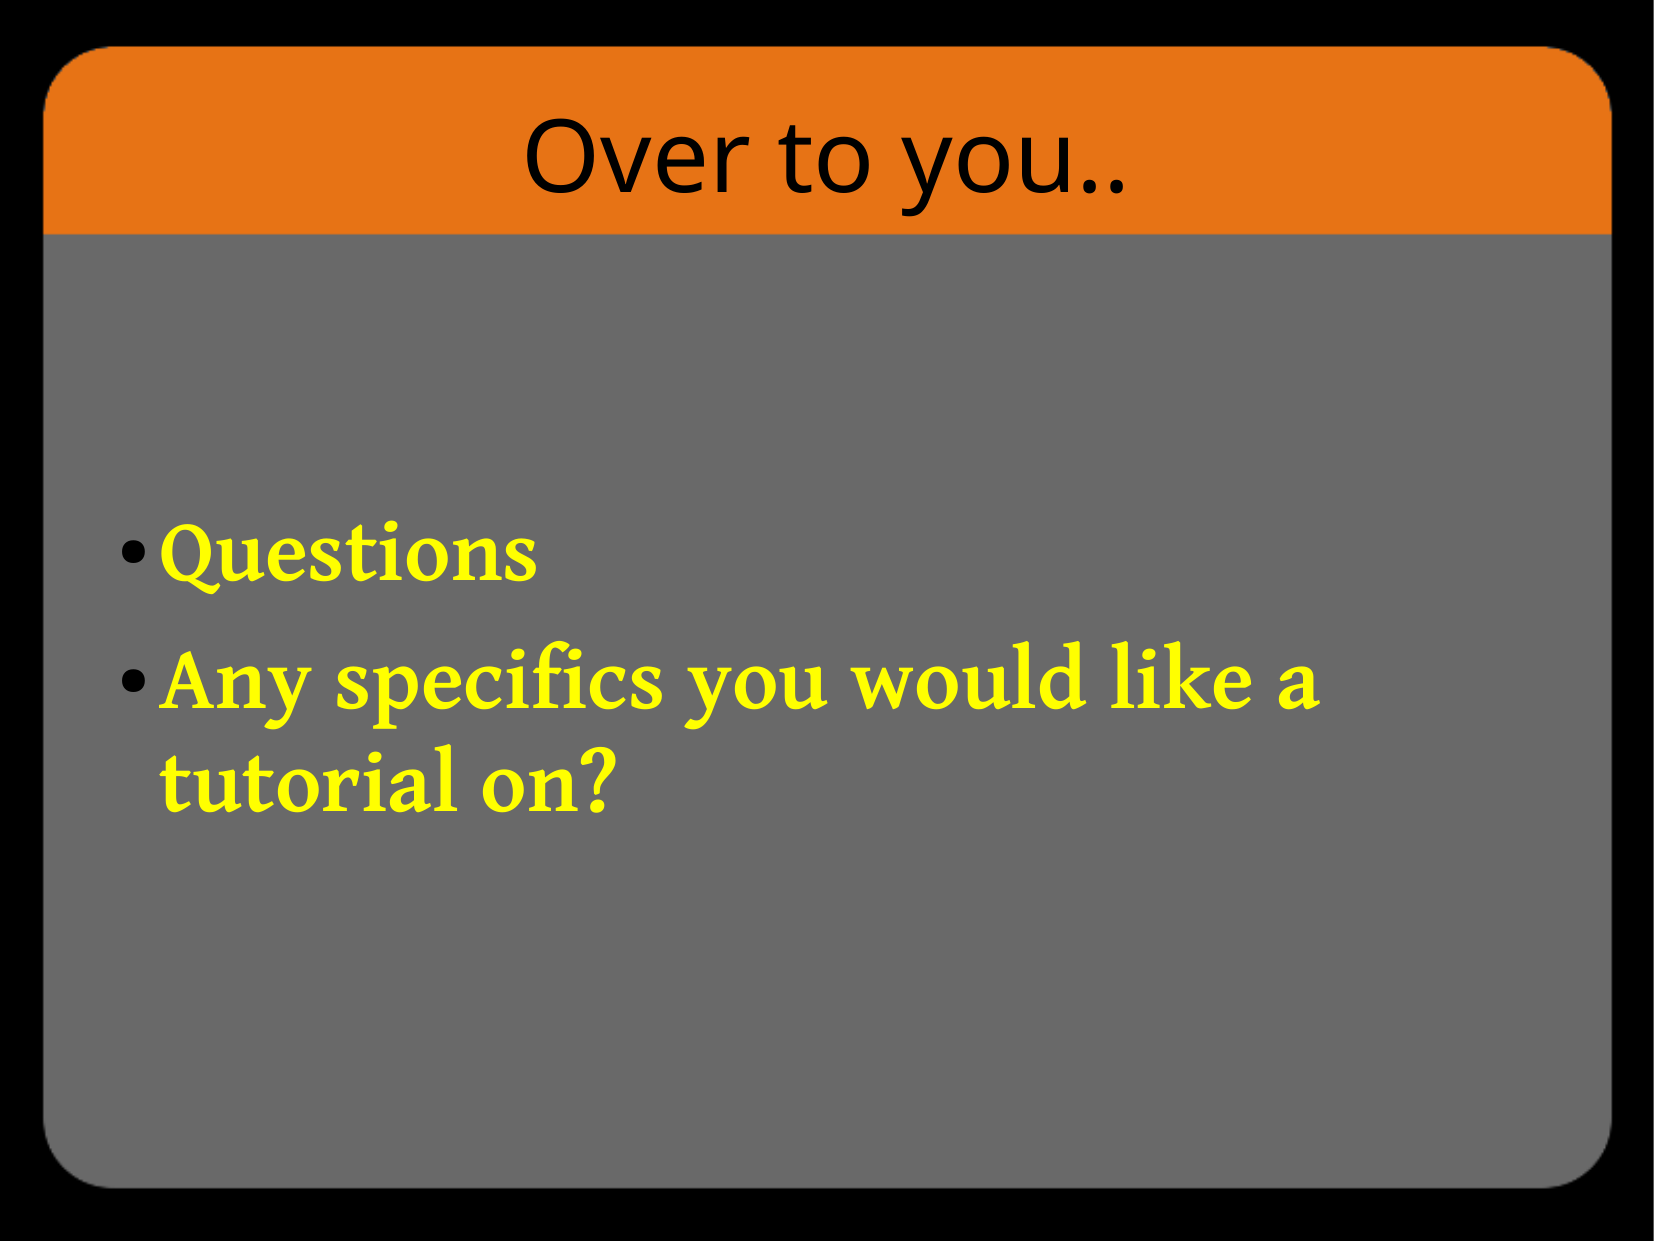

# Over to you..
Questions
Any specifics you would like a tutorial on?